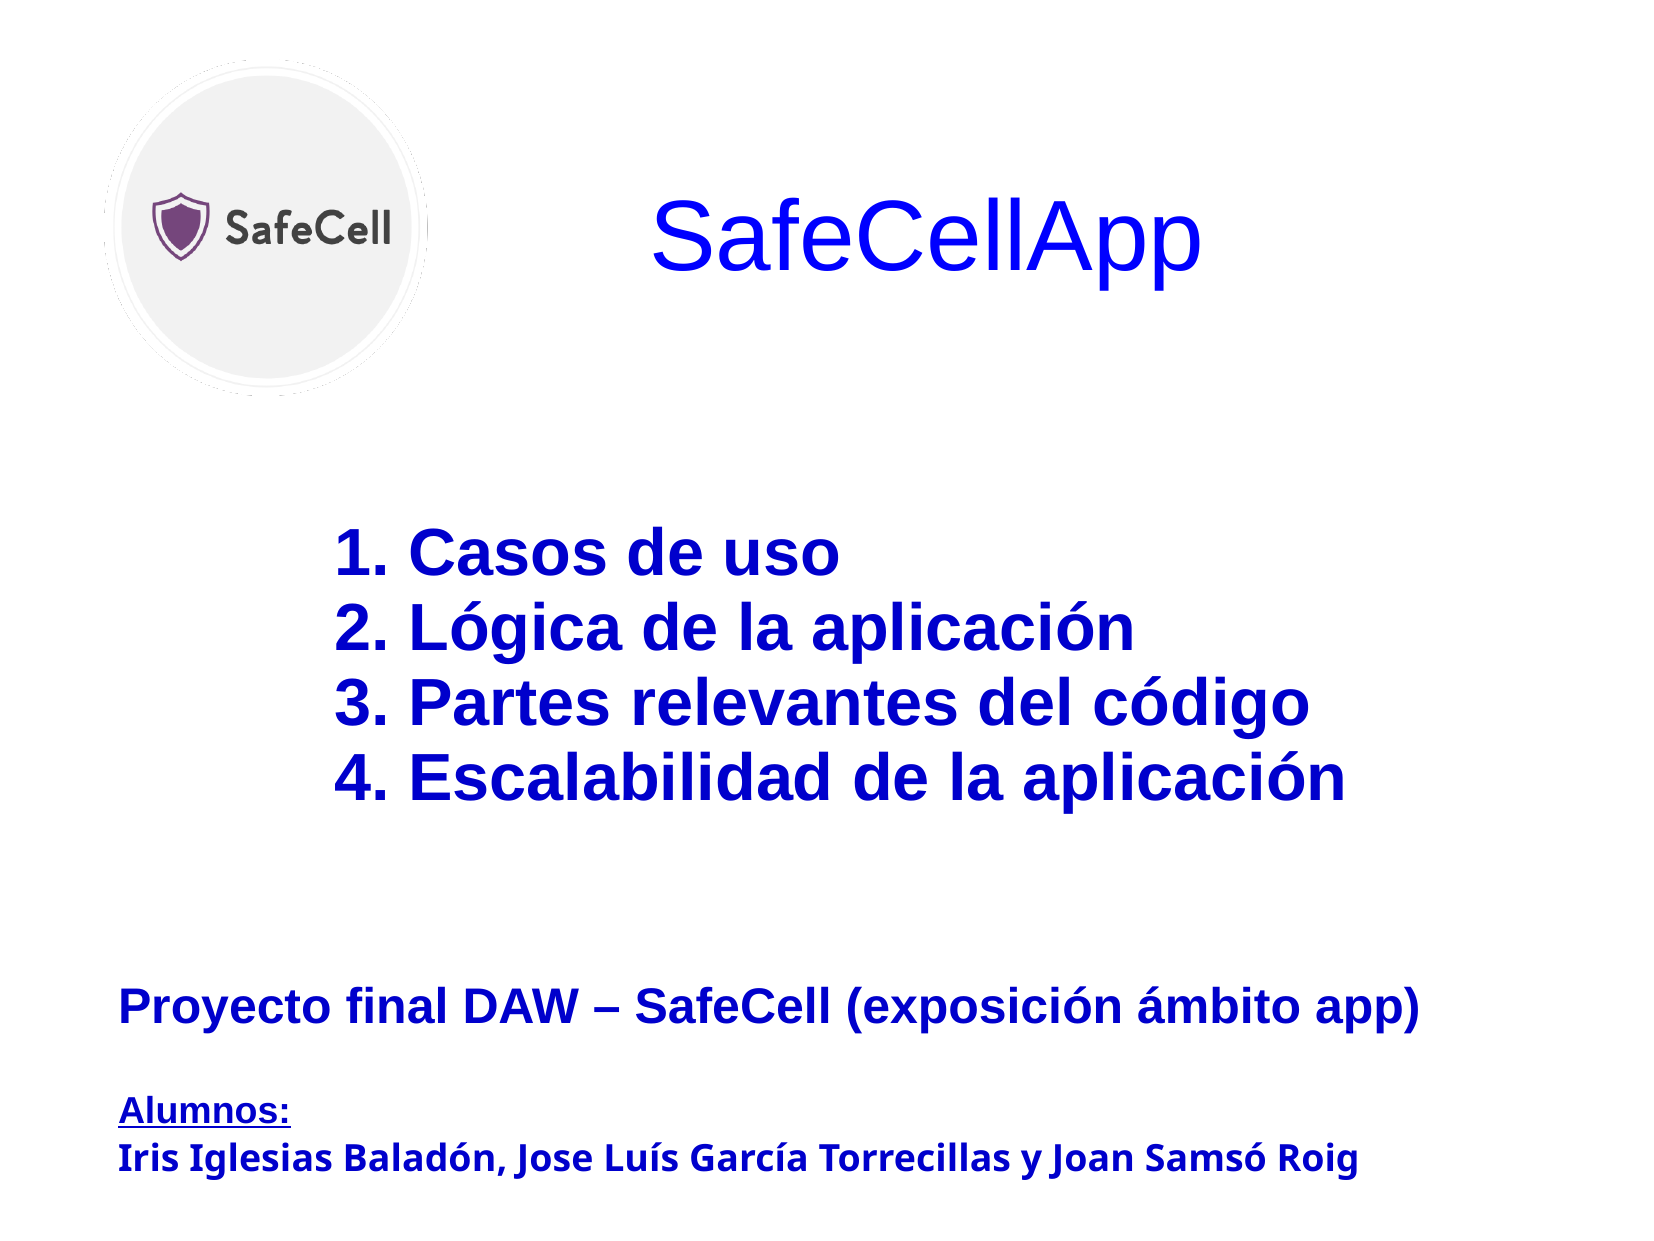

# SafeCellApp
1. Casos de uso
2. Lógica de la aplicación
3. Partes relevantes del código
4. Escalabilidad de la aplicación
Proyecto final DAW – SafeCell (exposición ámbito app)
Alumnos:
Iris Iglesias Baladón, Jose Luís García Torrecillas y Joan Samsó Roig